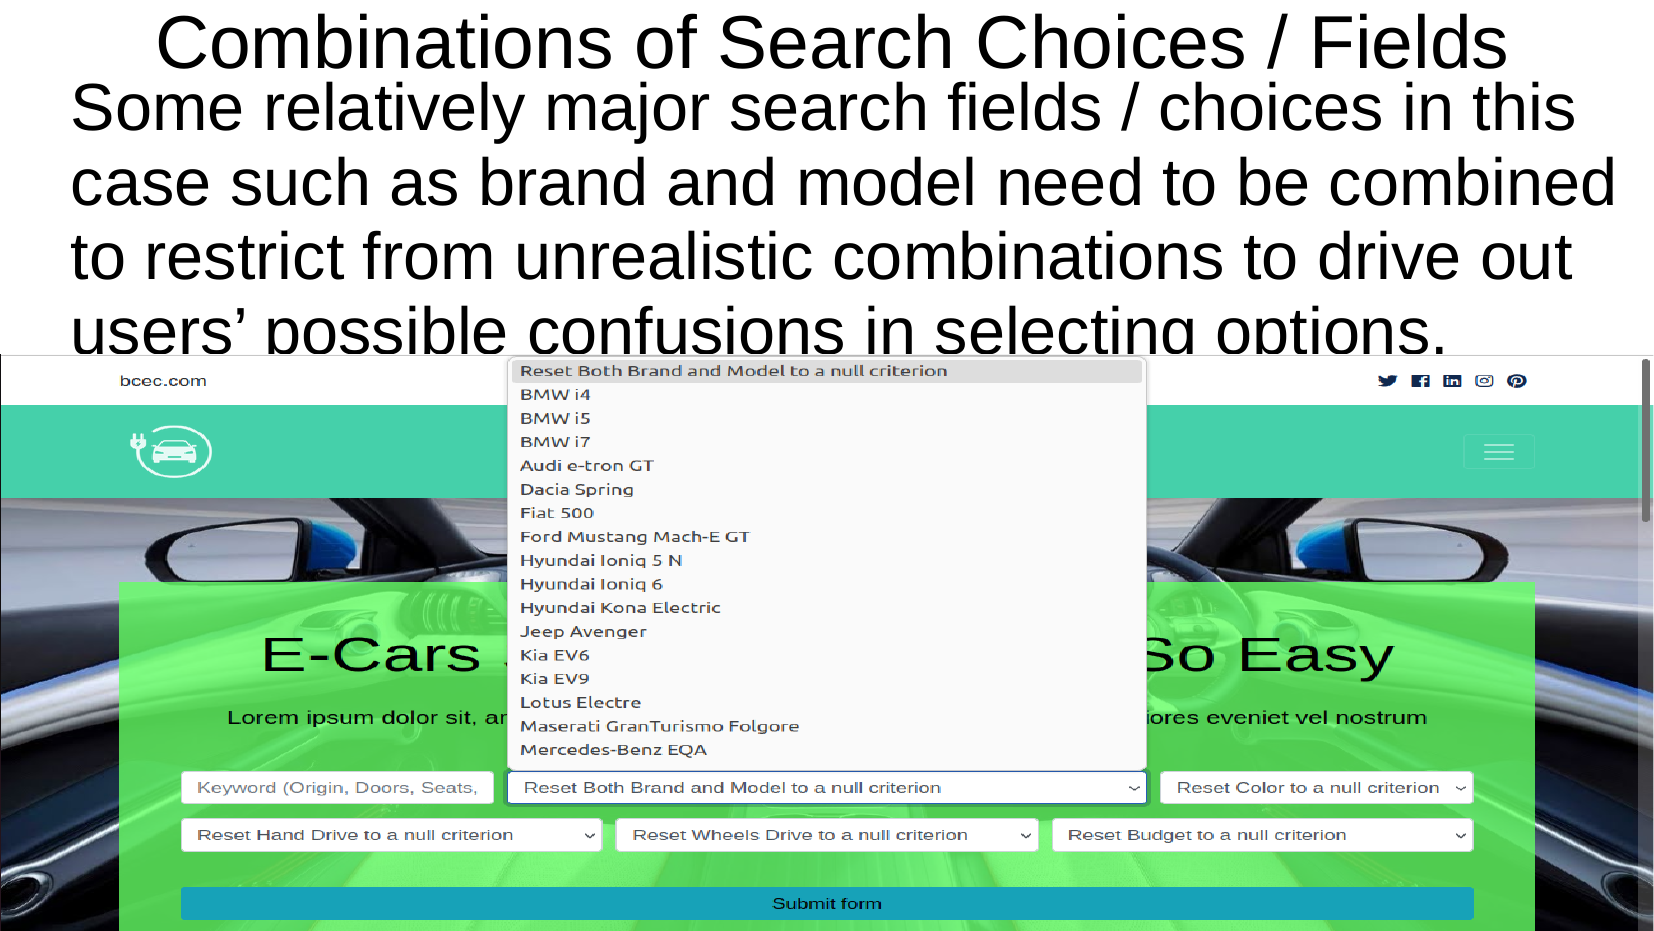

# Combinations of Search Choices / Fields
Some relatively major search fields / choices in this case such as brand and model need to be combined to restrict from unrealistic combinations to drive out users’ possible confusions in selecting options.